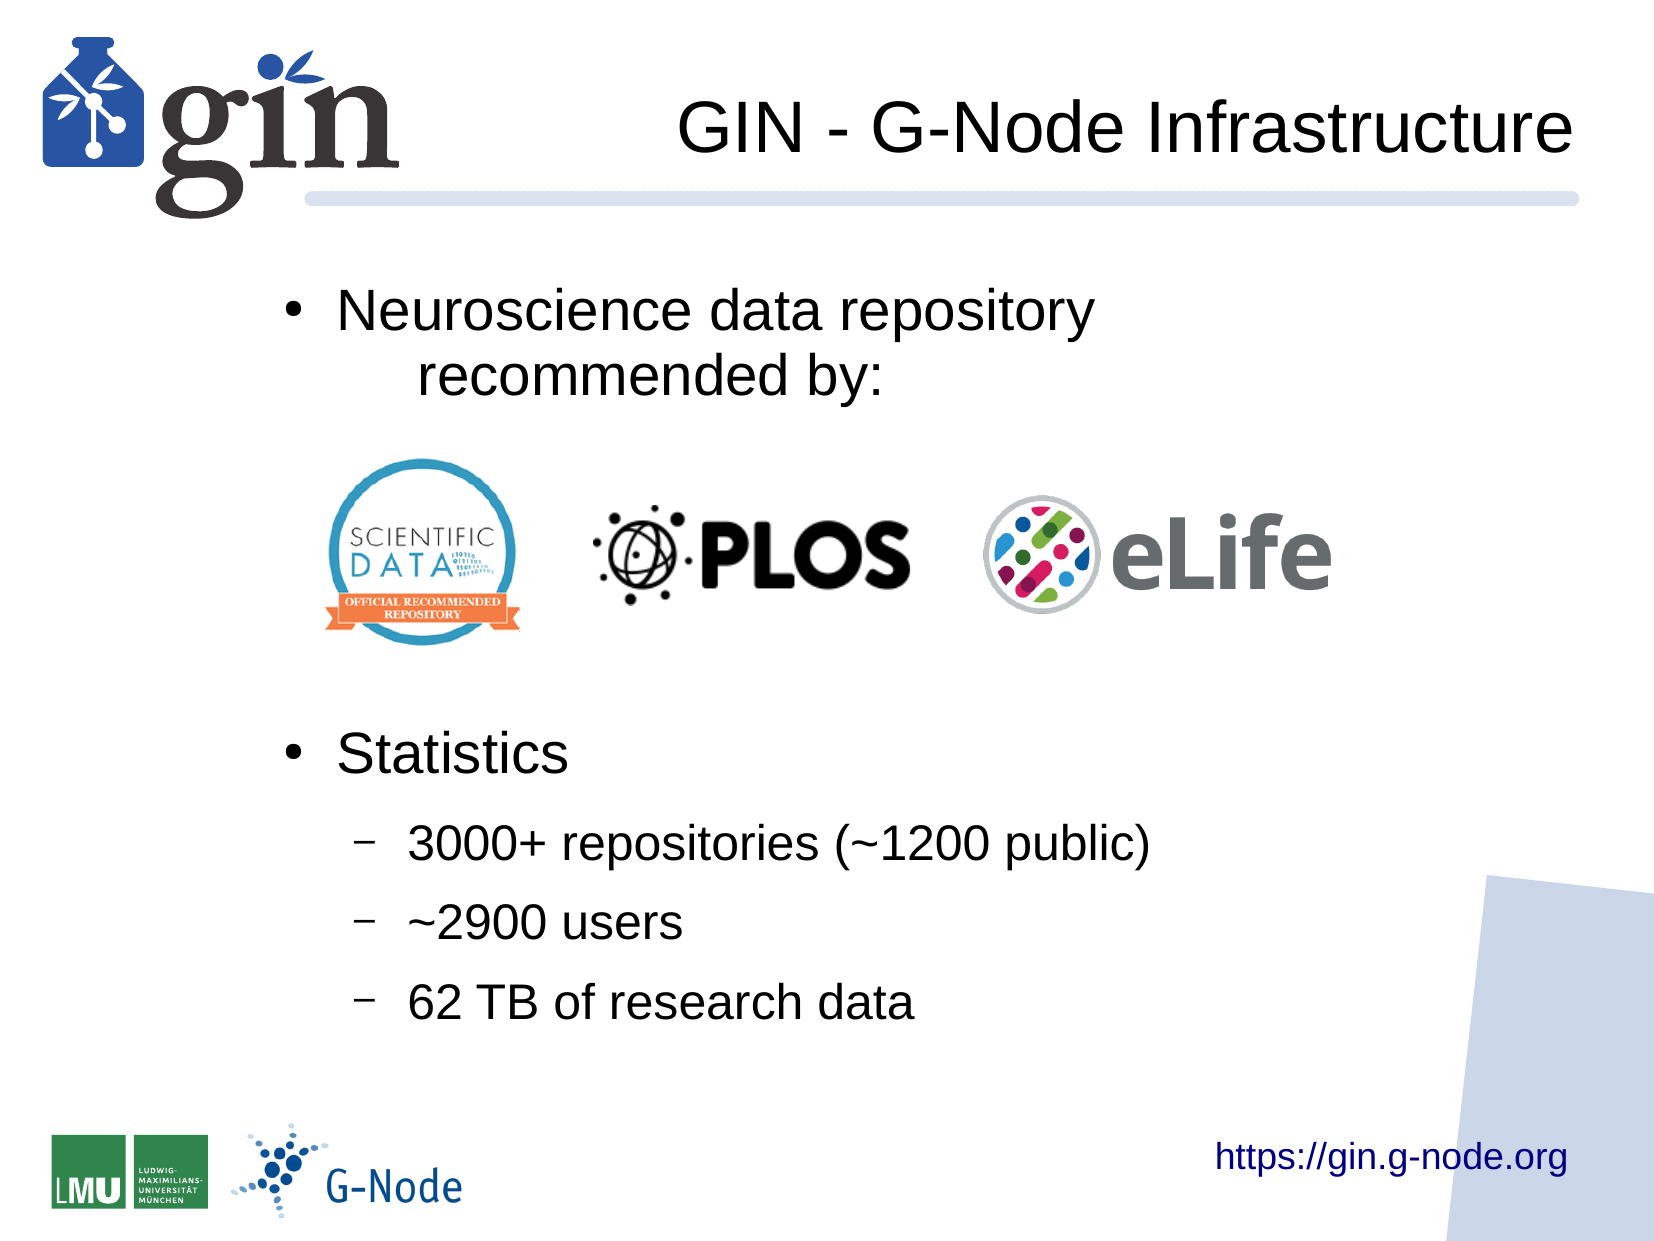

GIN - G-Node Infrastructure
# Neuroscience data repository recommended by:
Statistics
3000+ repositories (~1200 public)
~2900 users
62 TB of research data
https://gin.g-node.org